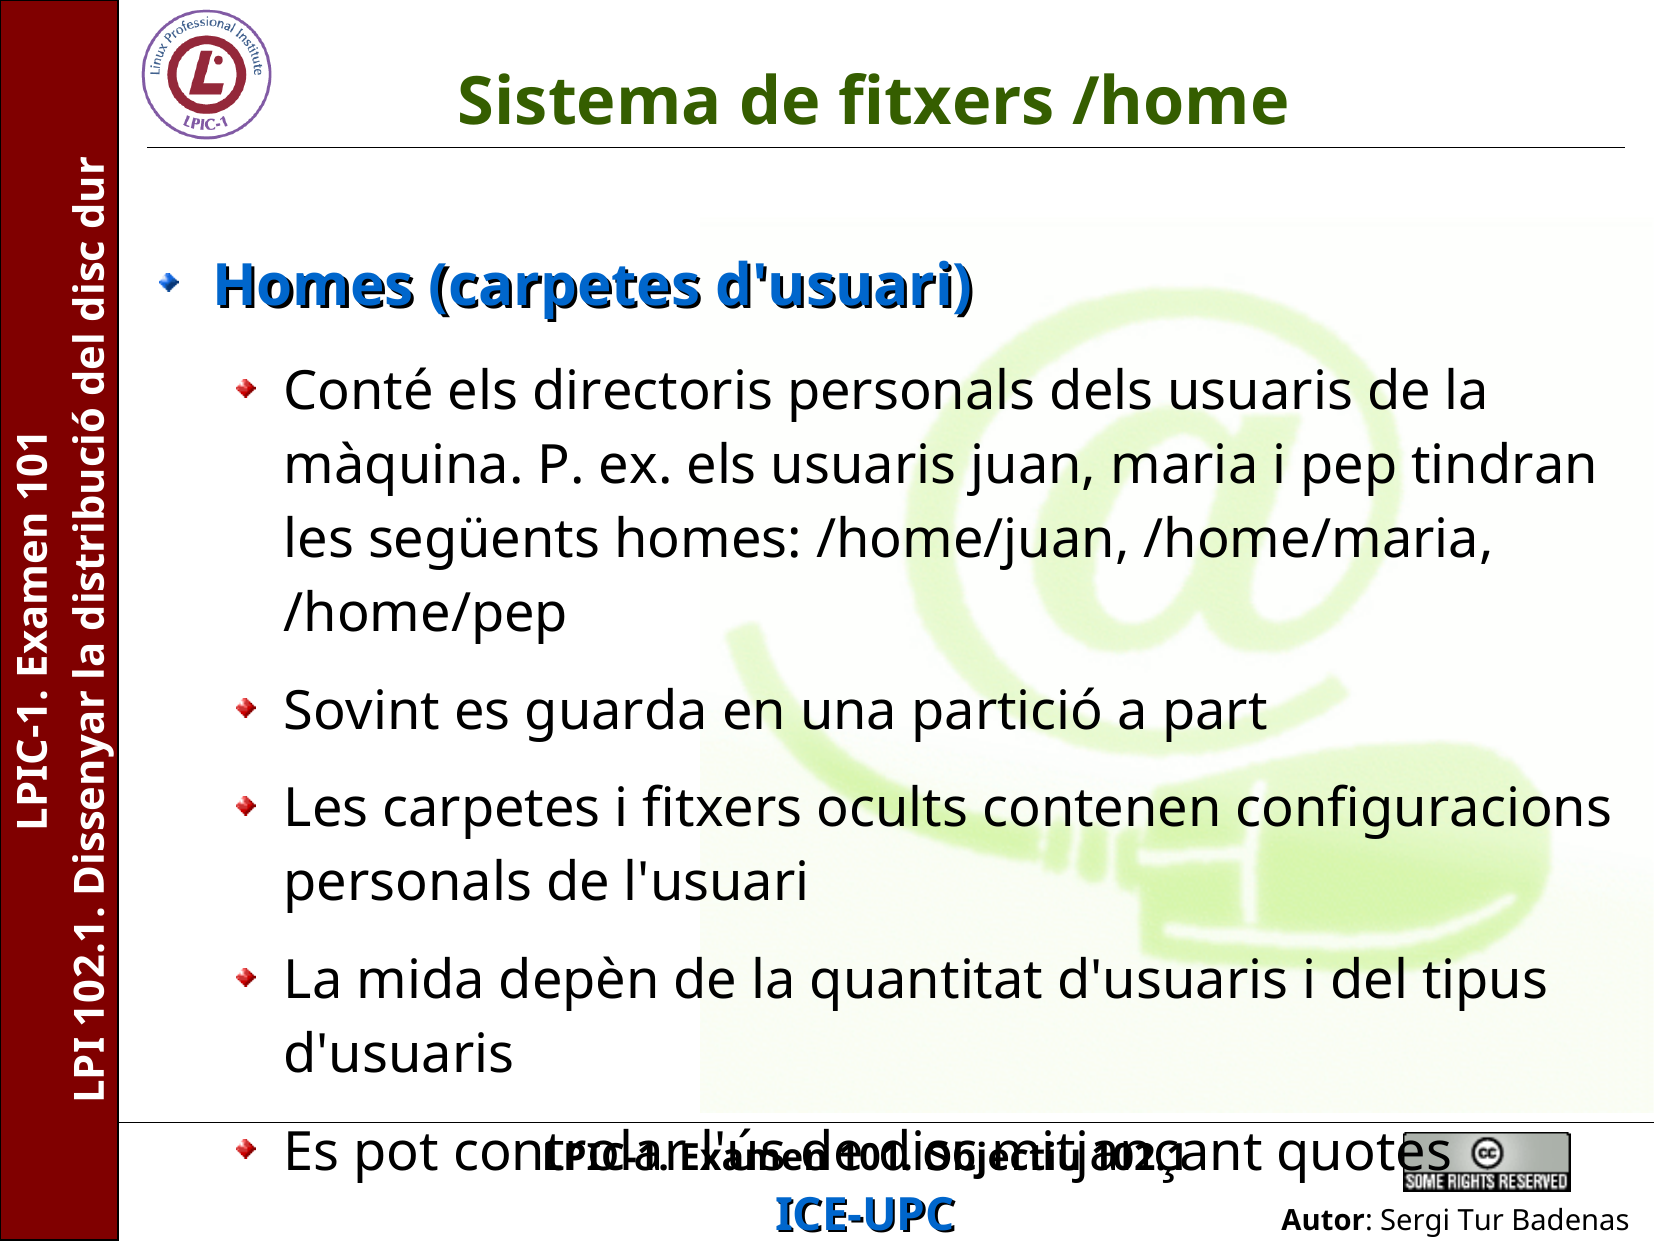

# Sistema de fitxers /home
Homes (carpetes d'usuari)
Conté els directoris personals dels usuaris de la màquina. P. ex. els usuaris juan, maria i pep tindran les següents homes: /home/juan, /home/maria, /home/pep
Sovint es guarda en una partició a part
Les carpetes i fitxers ocults contenen configuracions personals de l'usuari
La mida depèn de la quantitat d'usuaris i del tipus d'usuaris
Es pot controlar l'ús de disc mitjançant quotes